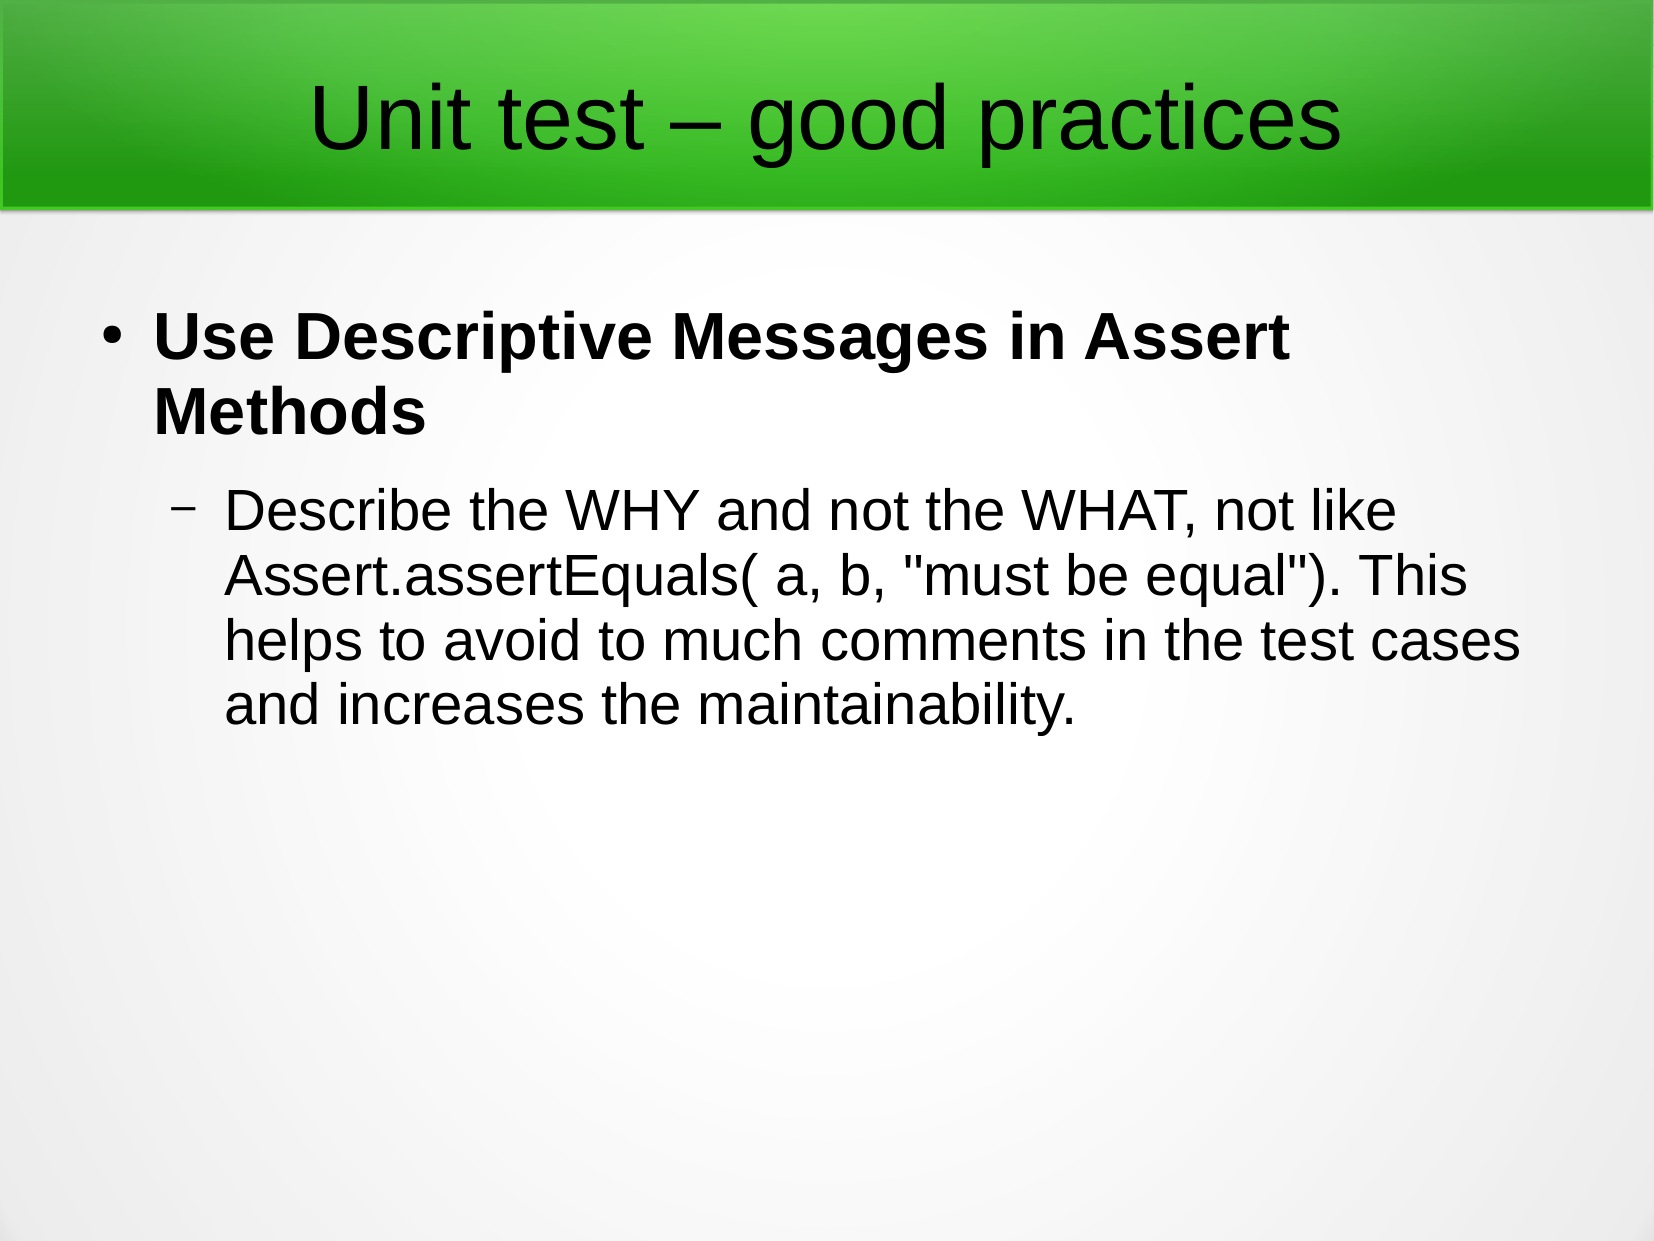

# Unit test – good practices
Use Descriptive Messages in Assert Methods
Describe the WHY and not the WHAT, not like Assert.assertEquals( a, b, "must be equal"). This helps to avoid to much comments in the test cases and increases the maintainability.